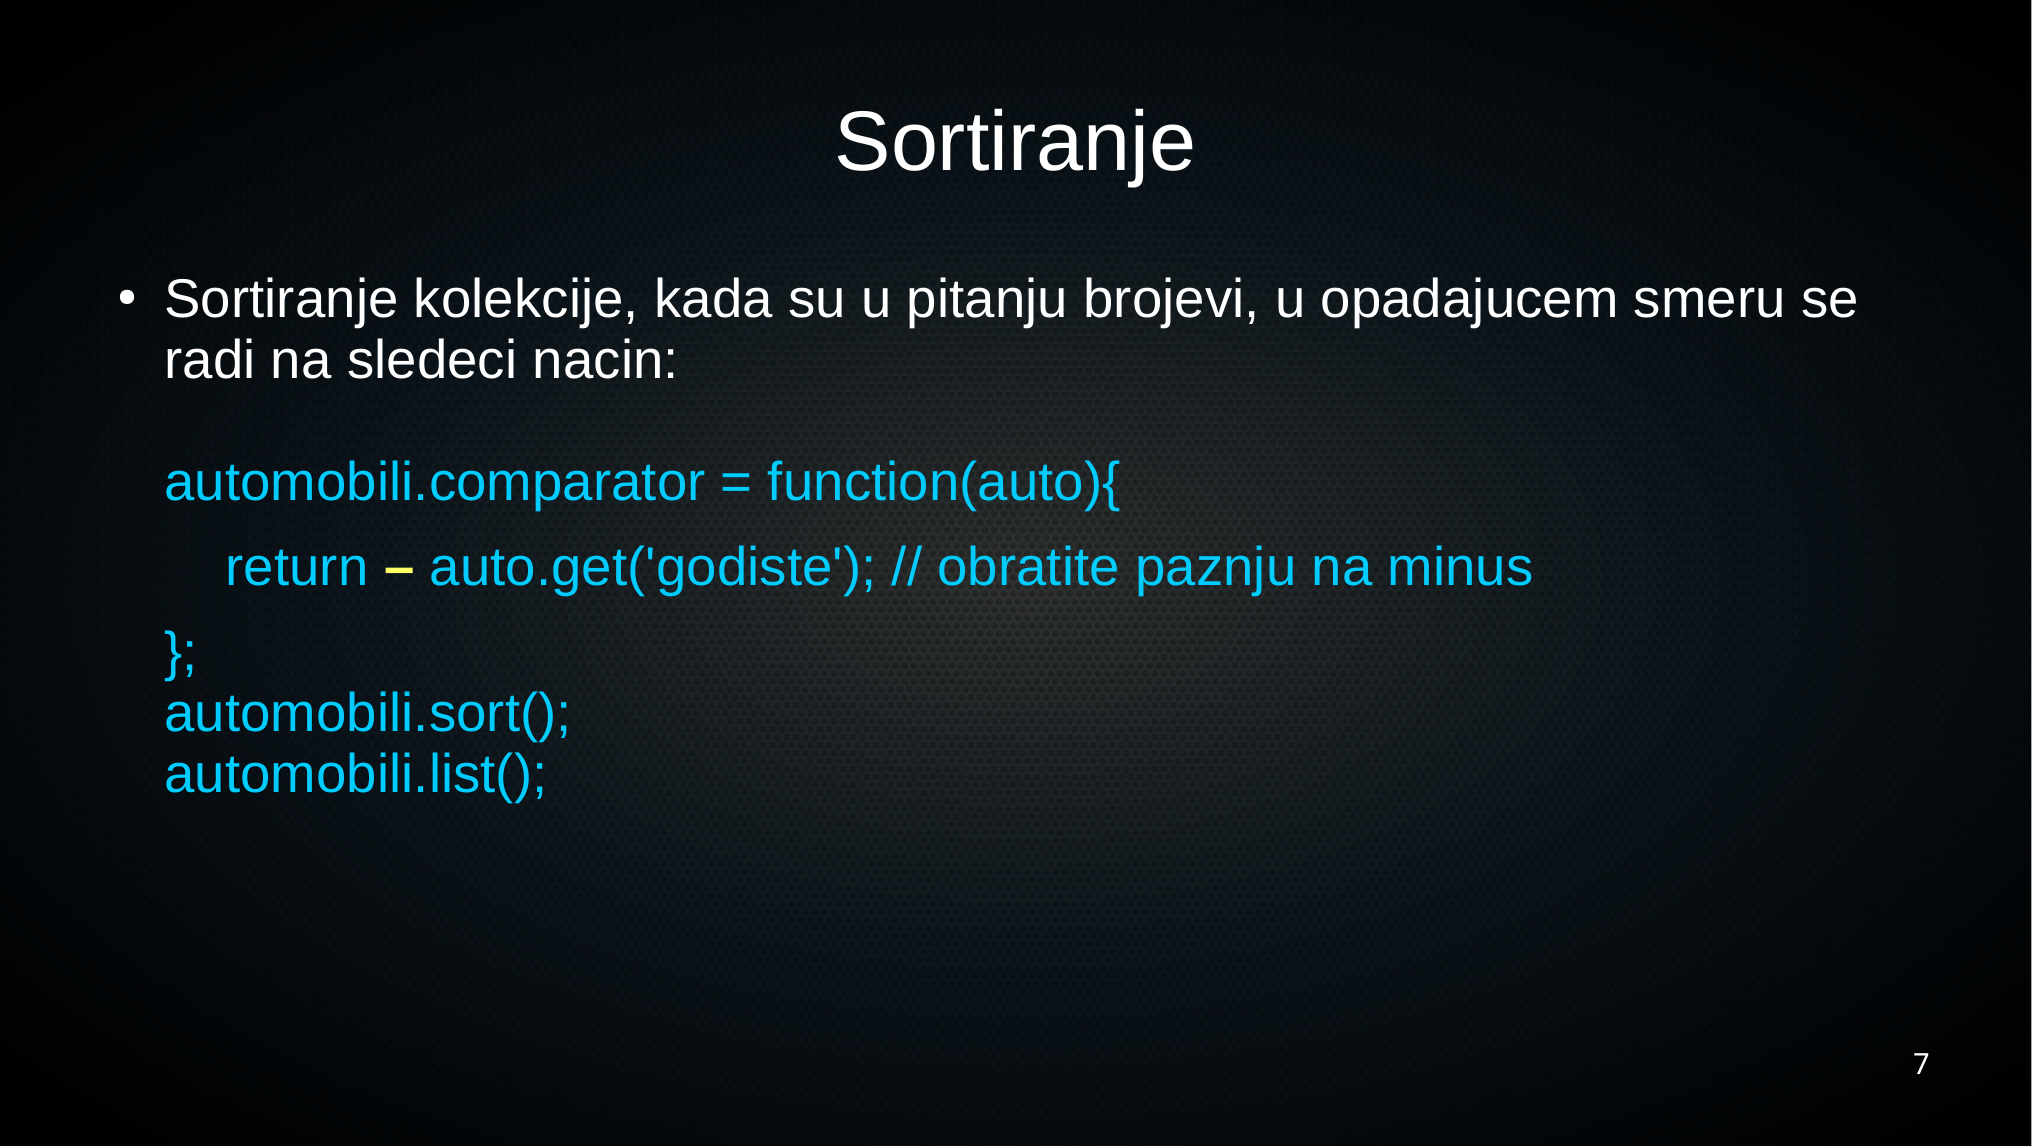

# Sortiranje
Sortiranje kolekcije, kada su u pitanju brojevi, u opadajucem smeru se radi na sledeci nacin:
automobili.comparator = function(auto){
 return – auto.get('godiste'); // obratite paznju na minus
};
automobili.sort();
automobili.list();
7